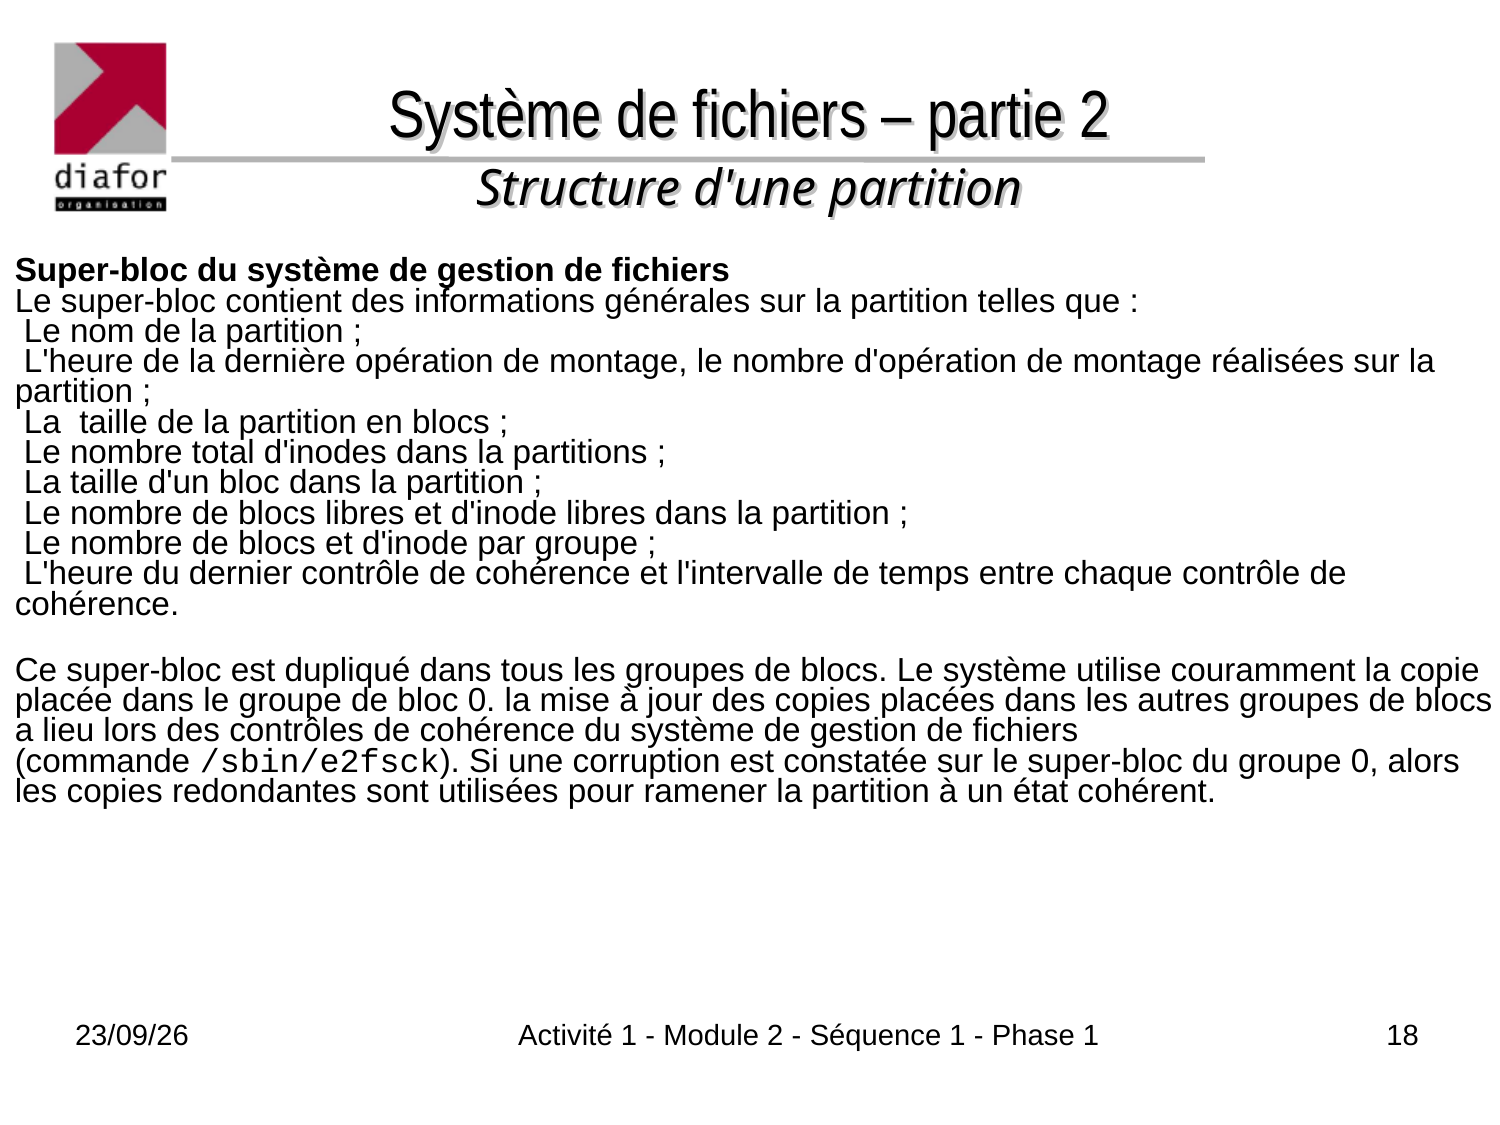

# Système de fichiers – partie 2 Structure d'une partition
Super-bloc du système de gestion de fichiers
Le super-bloc contient des informations générales sur la partition telles que :
 Le nom de la partition ;
 L'heure de la dernière opération de montage, le nombre d'opération de montage réalisées sur la
partition ;
 La taille de la partition en blocs ;
 Le nombre total d'inodes dans la partitions ;
 La taille d'un bloc dans la partition ;
 Le nombre de blocs libres et d'inode libres dans la partition ;
 Le nombre de blocs et d'inode par groupe ;
 L'heure du dernier contrôle de cohérence et l'intervalle de temps entre chaque contrôle de
cohérence.
Ce super-bloc est dupliqué dans tous les groupes de blocs. Le système utilise couramment la copie
placée dans le groupe de bloc 0. la mise à jour des copies placées dans les autres groupes de blocs
a lieu lors des contrôles de cohérence du système de gestion de fichiers
(commande /sbin/e2fsck). Si une corruption est constatée sur le super-bloc du groupe 0, alors
les copies redondantes sont utilisées pour ramener la partition à un état cohérent.
Activité 1 - Module 2 - Séquence 1 - Phase 1
18